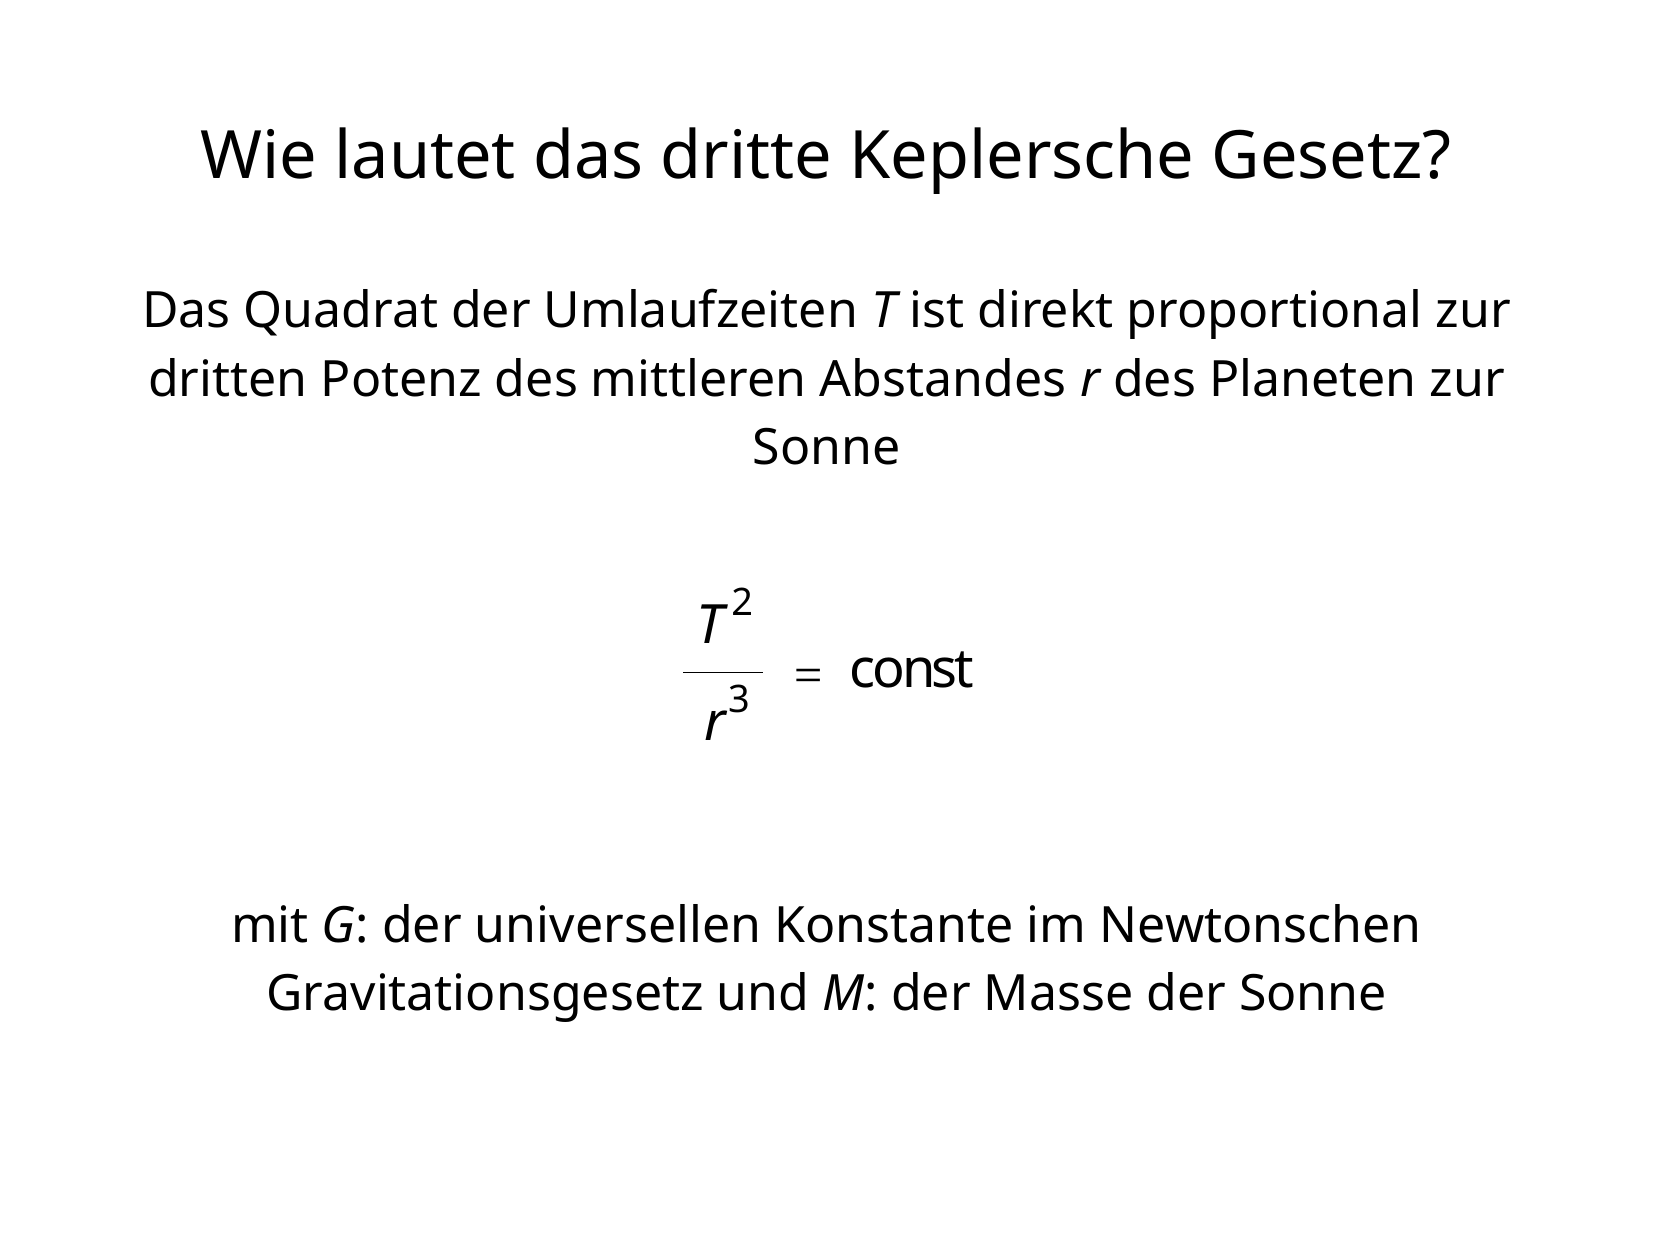

# Wie lautet das dritte Keplersche Gesetz?
Das Quadrat der Umlaufzeiten T ist direkt proportional zur dritten Potenz des mittleren Abstandes r des Planeten zur Sonne
mit G: der universellen Konstante im Newtonschen Gravitationsgesetz und M: der Masse der Sonne